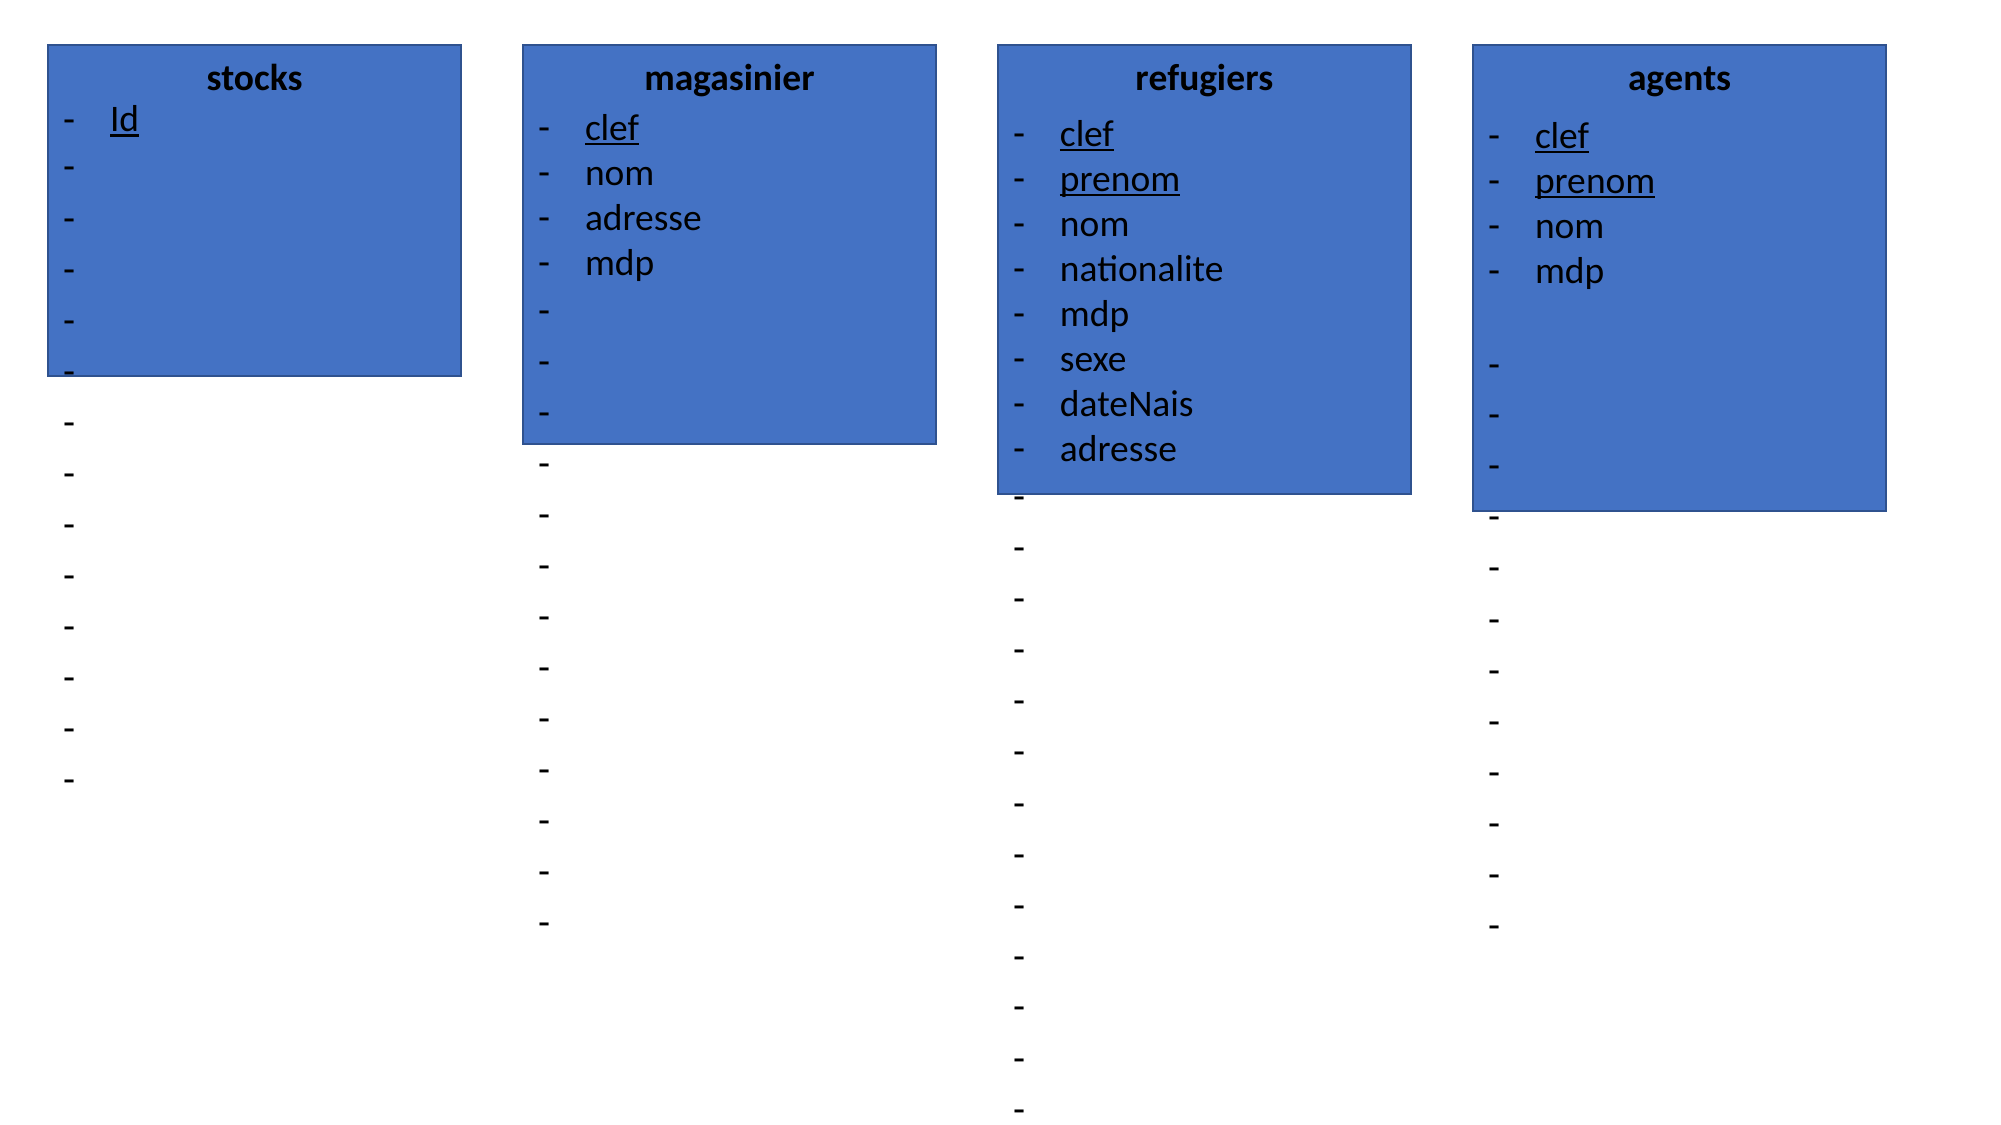

stocks
Id
magasinier
clef
nom
adresse
mdp
refugiers
clef
prenom
nom
nationalite
mdp
sexe
dateNais
adresse
agents
clef
prenom
nom
mdp